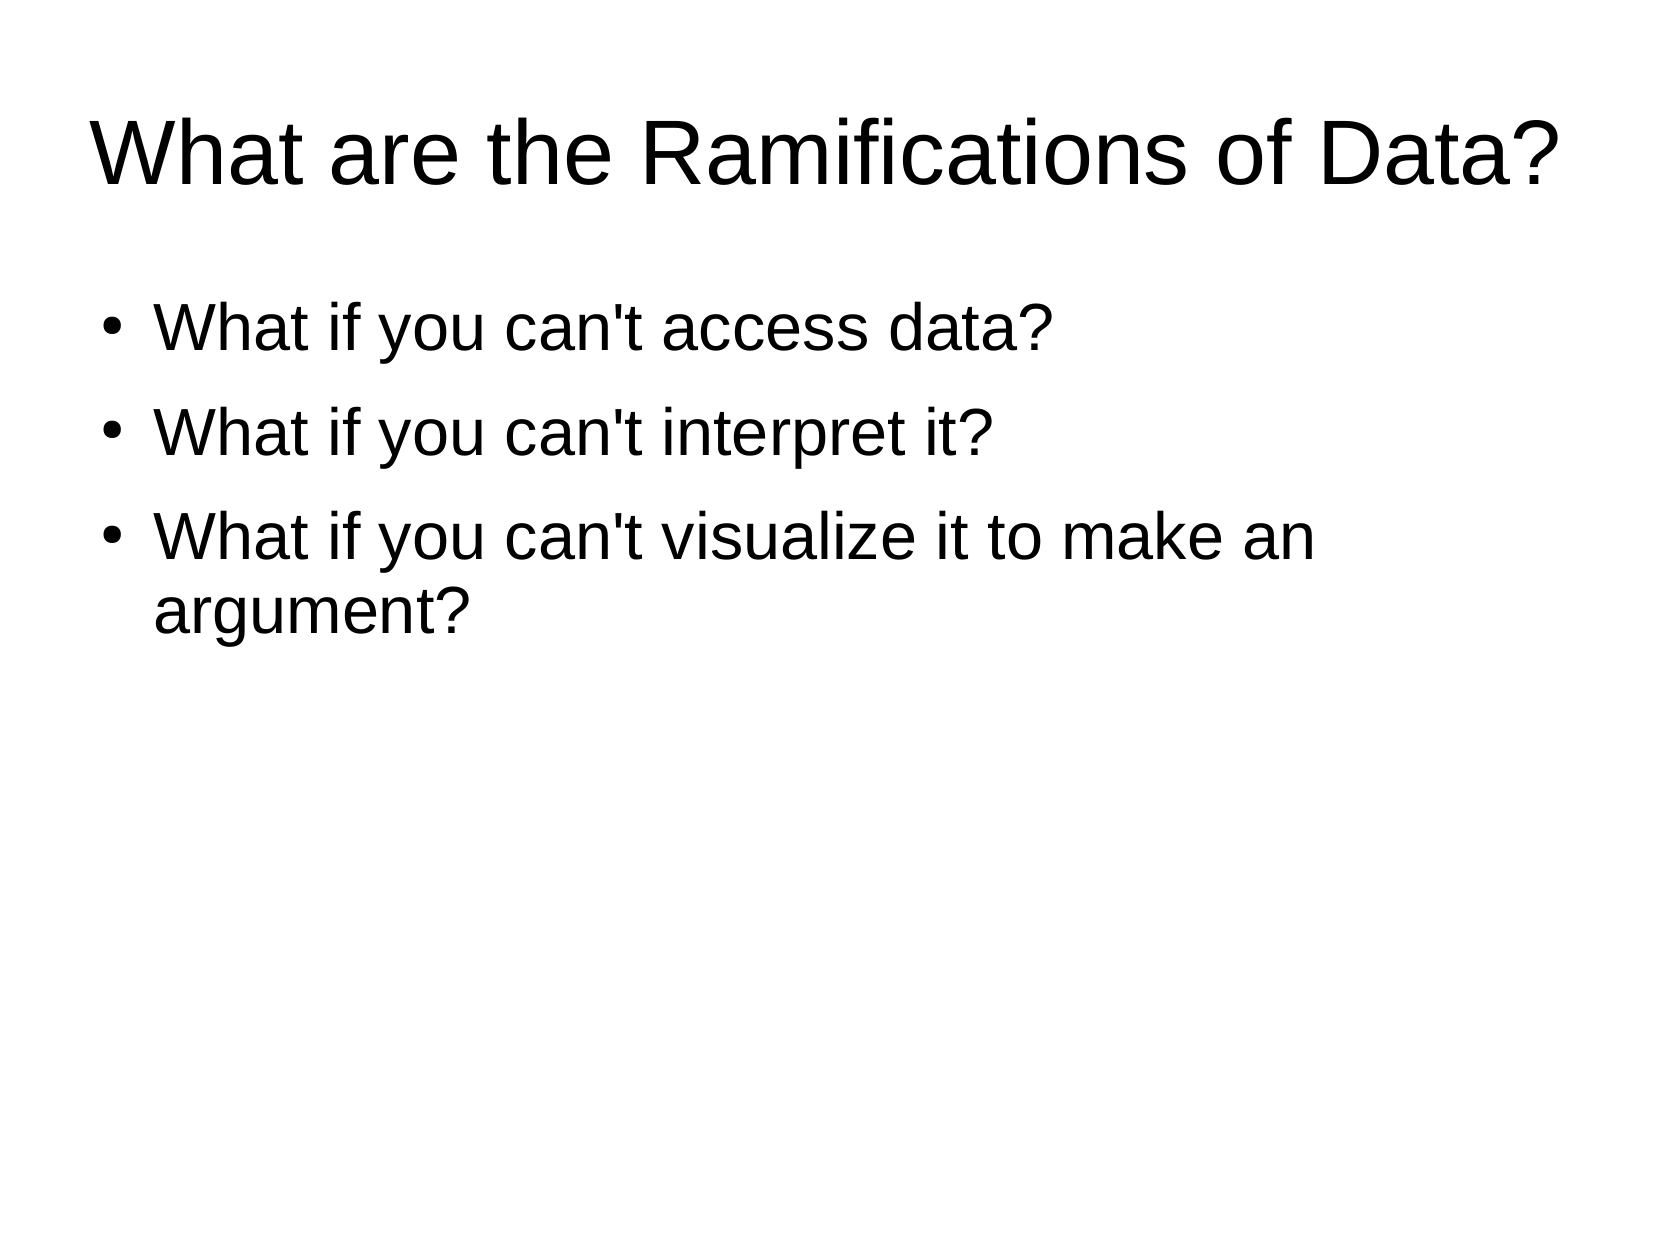

# What are the Ramifications of Data?
What if you can't access data?
What if you can't interpret it?
What if you can't visualize it to make an argument?